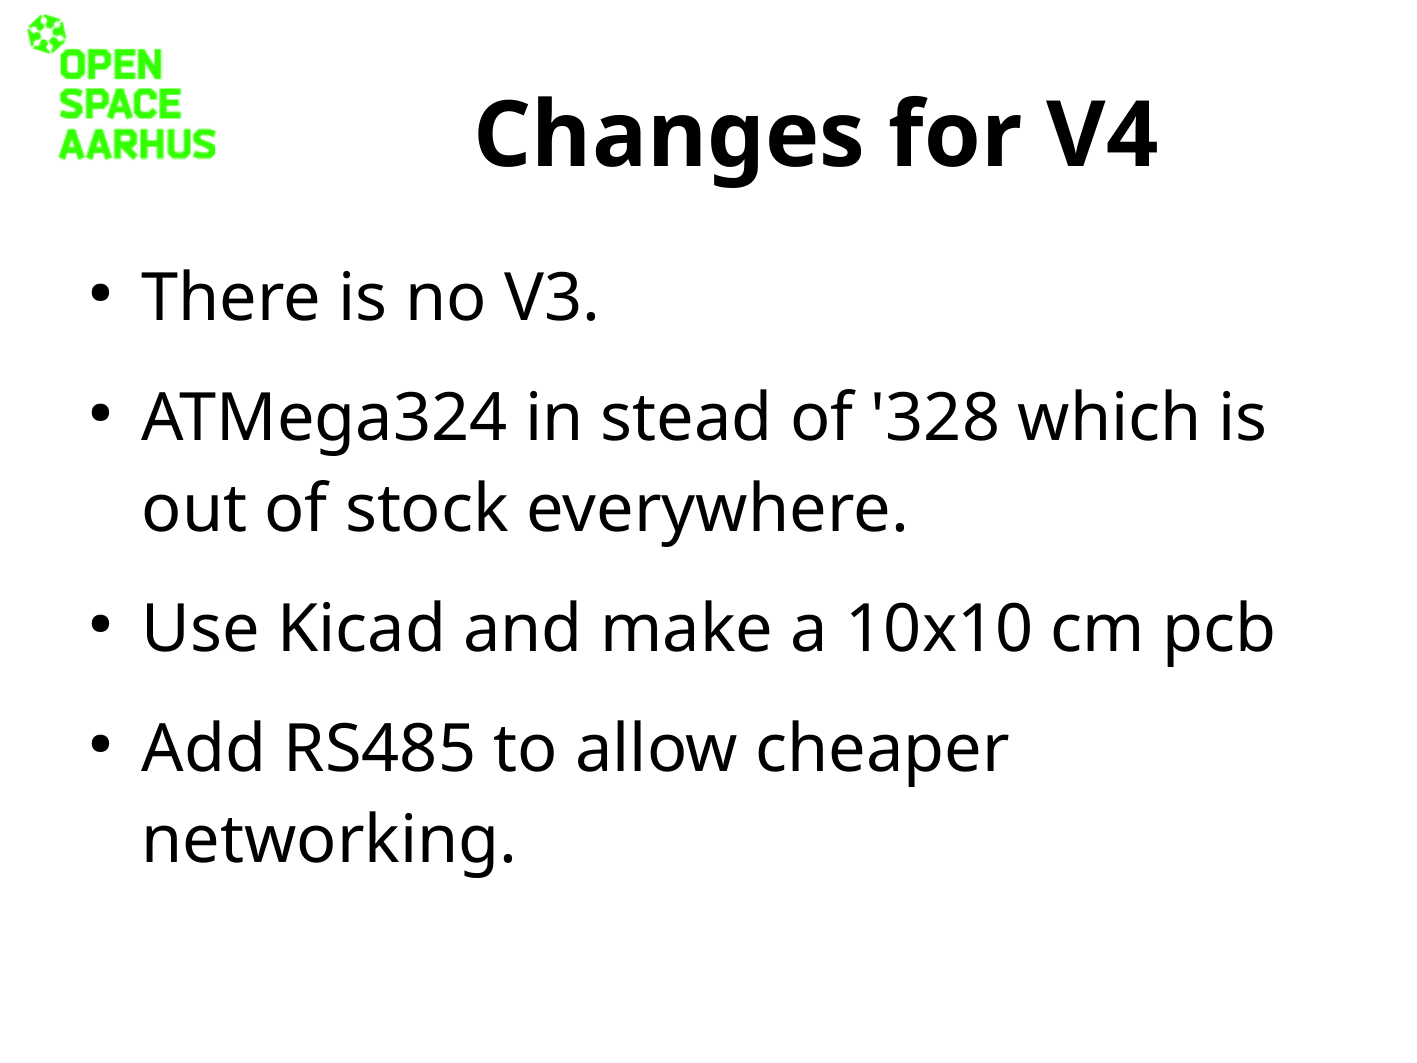

# Changes for V4
There is no V3.
ATMega324 in stead of '328 which is out of stock everywhere.
Use Kicad and make a 10x10 cm pcb
Add RS485 to allow cheaper networking.